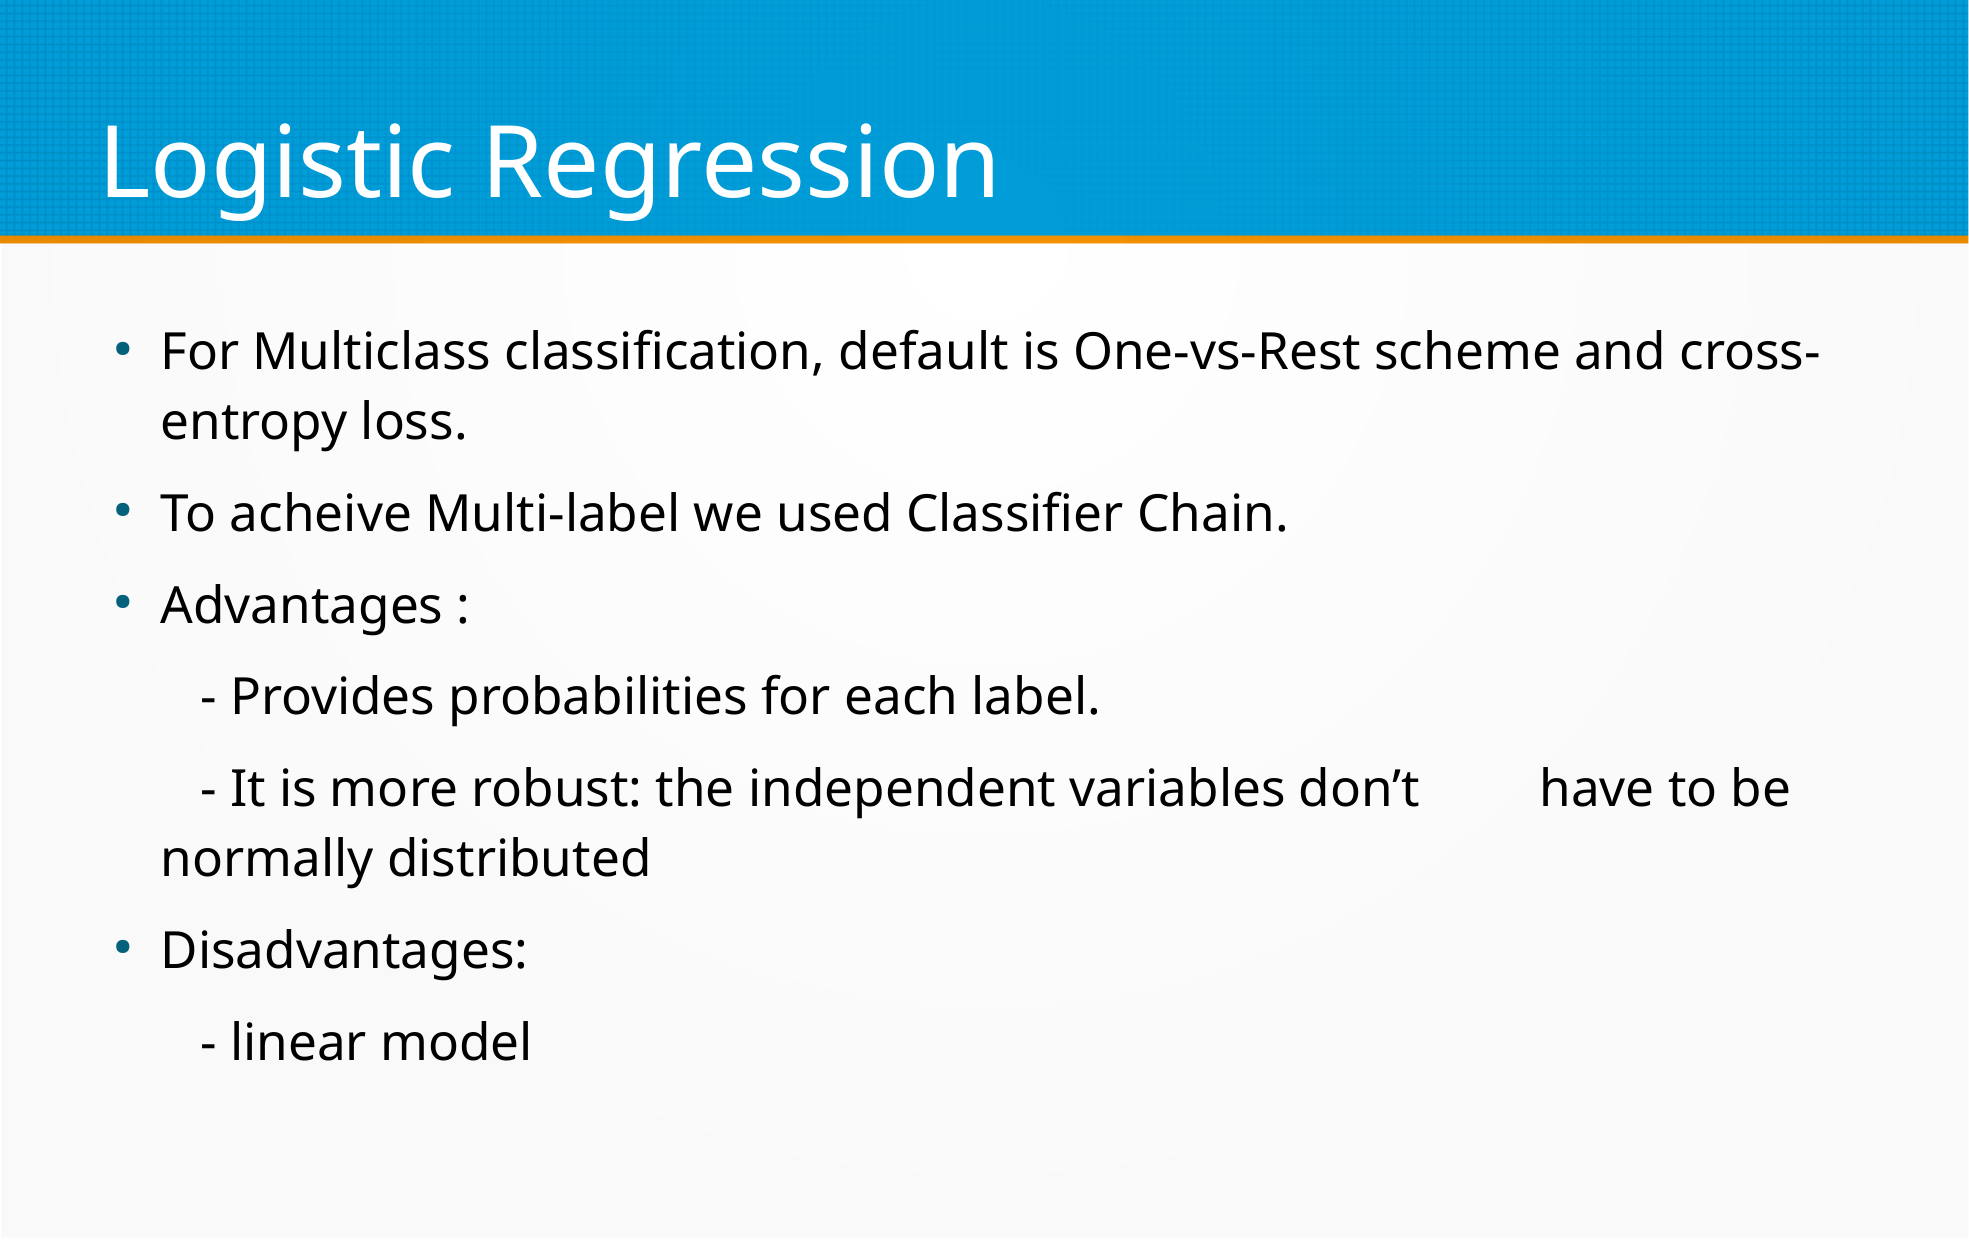

# Logistic Regression
For Multiclass classification, default is One-vs-Rest scheme and cross-entropy loss.
To acheive Multi-label we used Classifier Chain.
Advantages :
 - Provides probabilities for each label.
 - It is more robust: the independent variables don’t have to be normally distributed
Disadvantages:
 - linear model